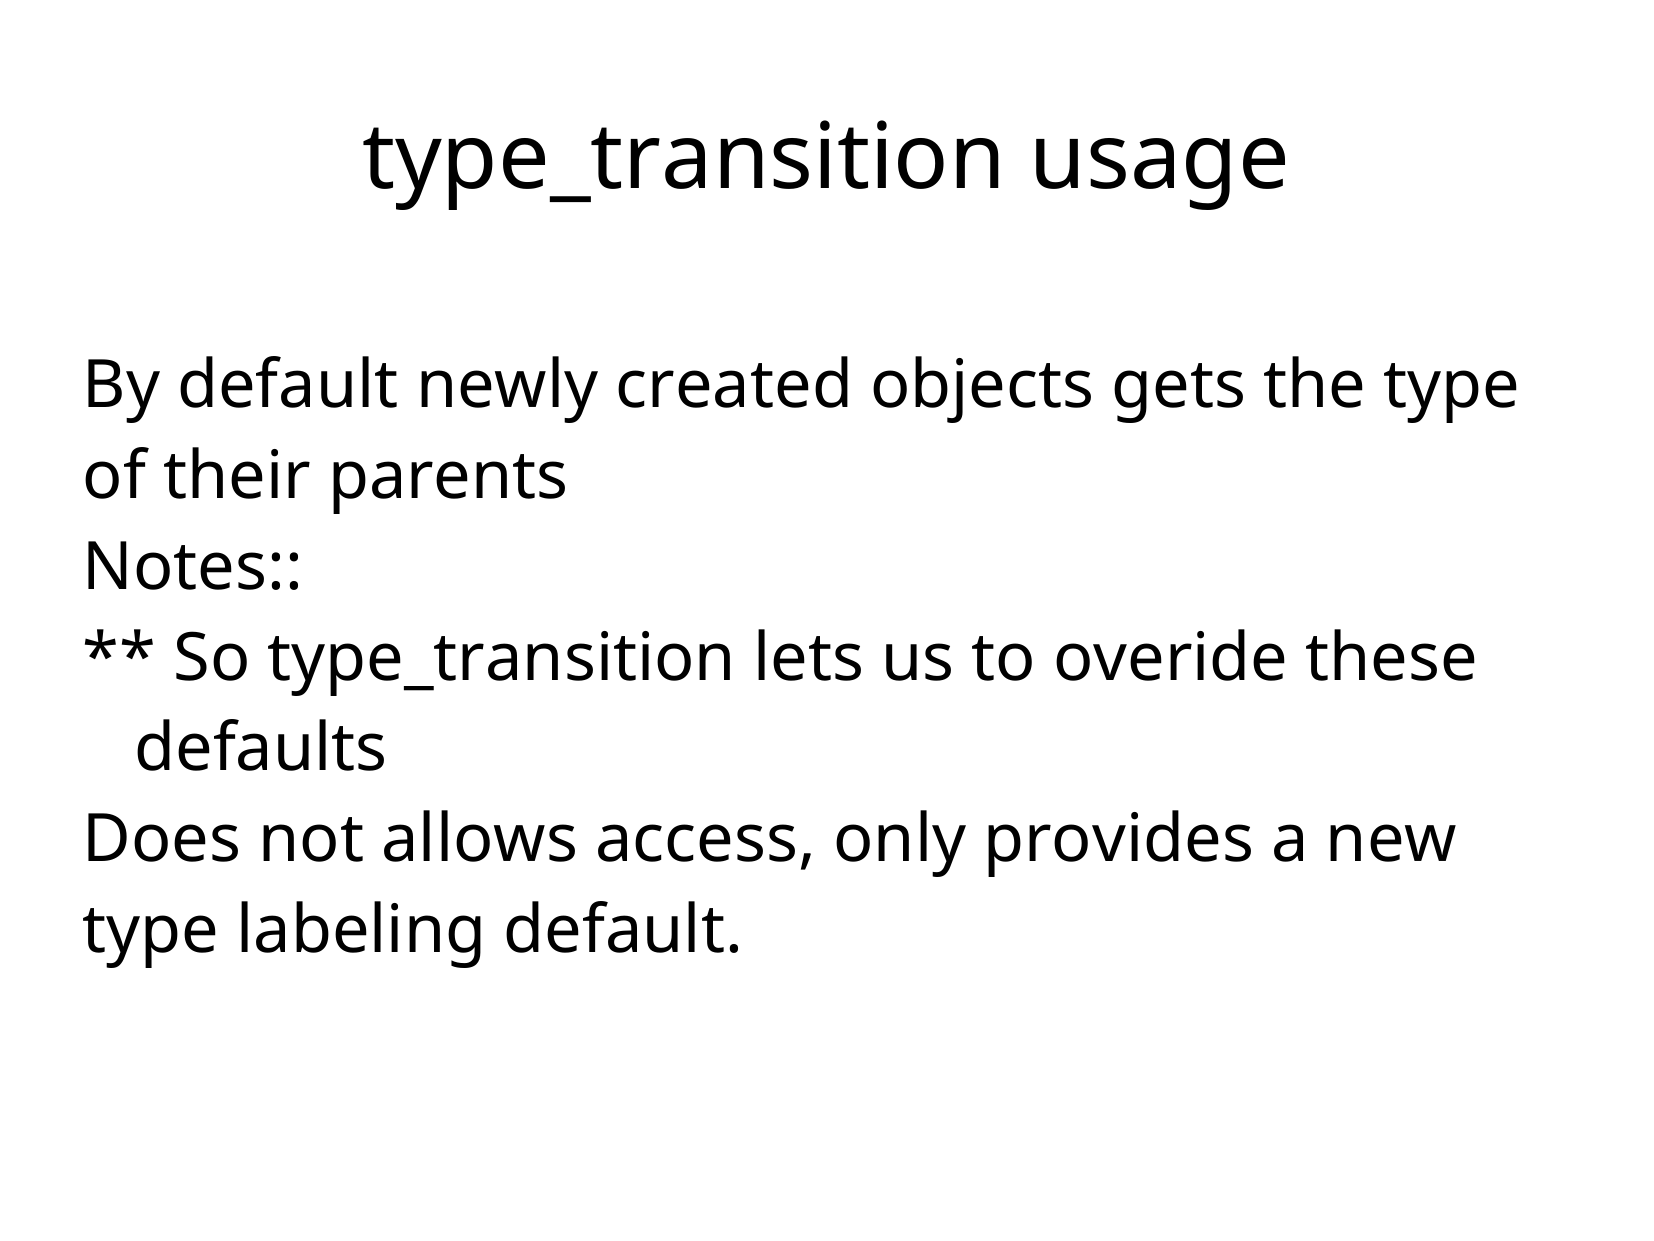

# type_transition usage
By default newly created objects gets the type of their parents
Notes::
** So type_transition lets us to overide these
 defaults
Does not allows access, only provides a new type labeling default.